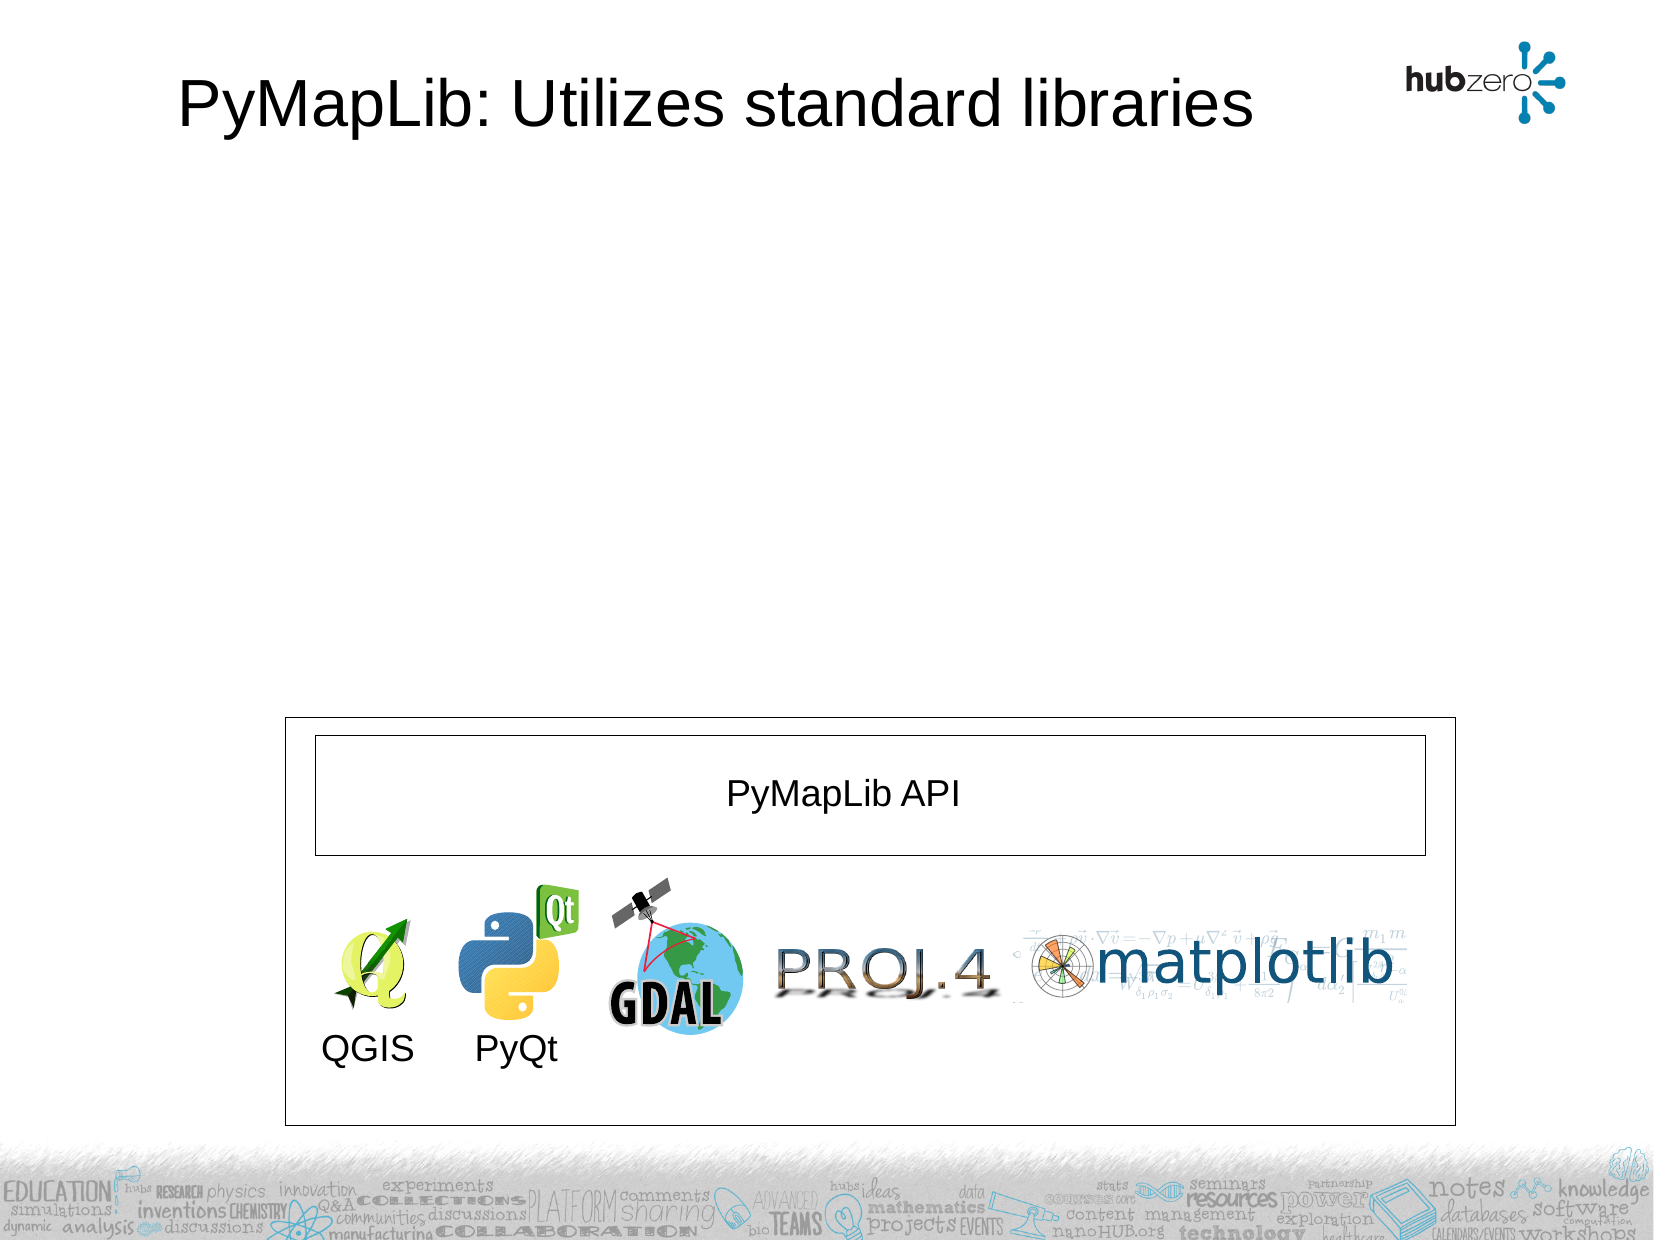

# PyMapLib: Utilizes standard libraries
PyMapLib API
QGIS
PyQt